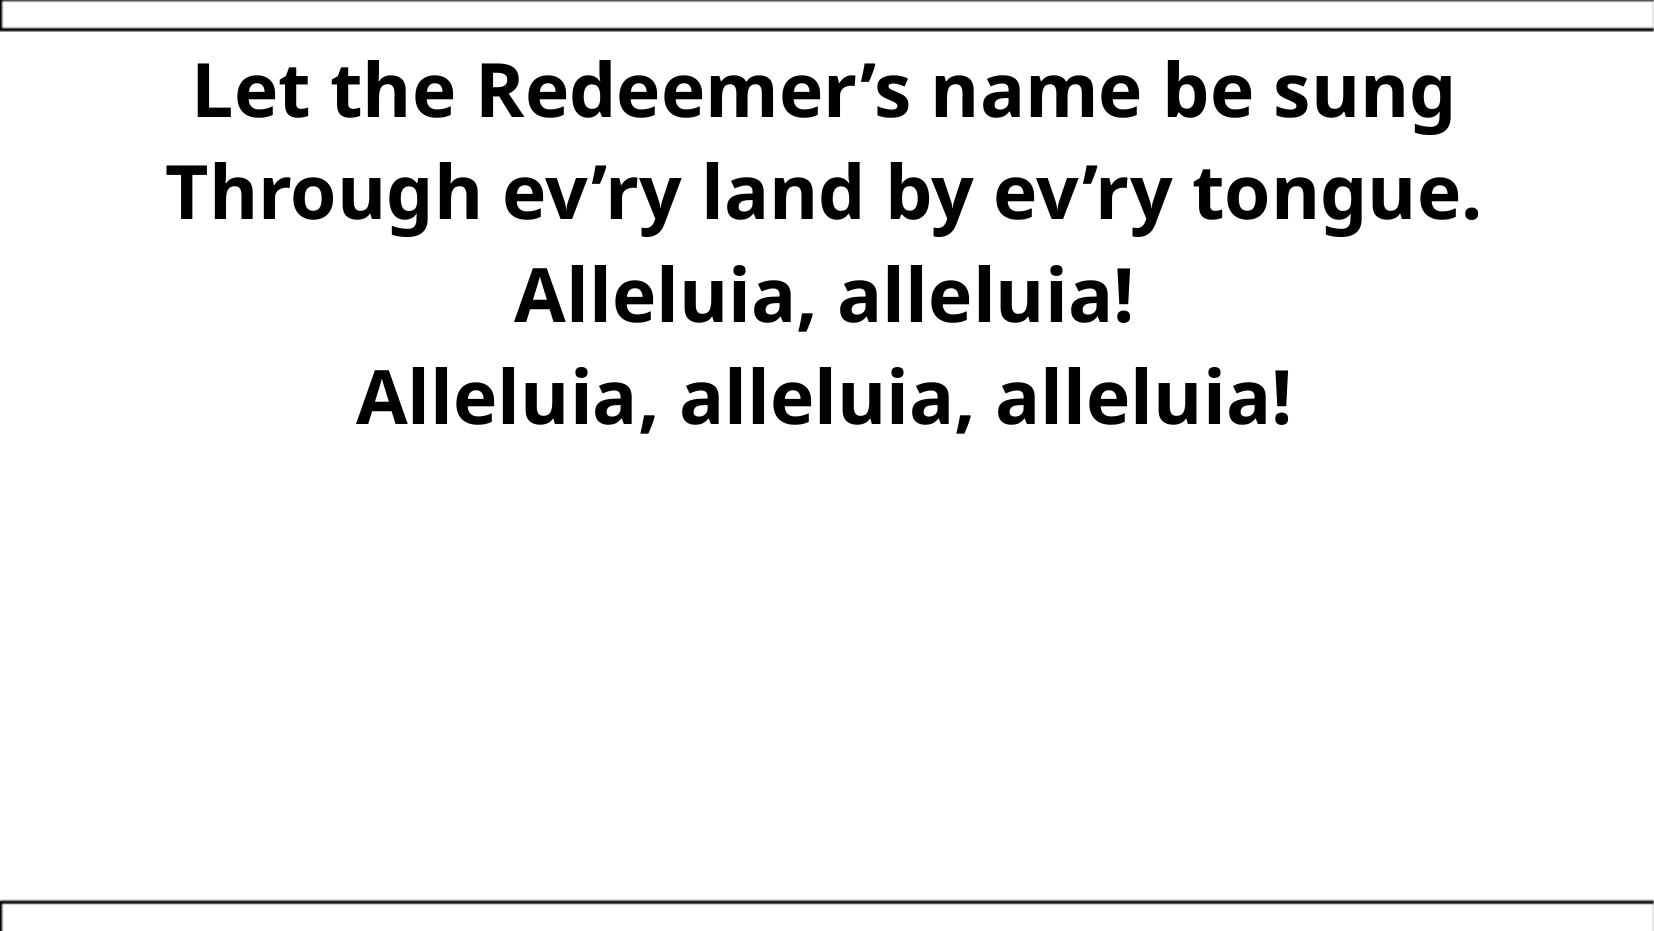

Let the Redeemer’s name be sung
Through ev’ry land by ev’ry tongue.
Alleluia, alleluia!
Alleluia, alleluia, alleluia!